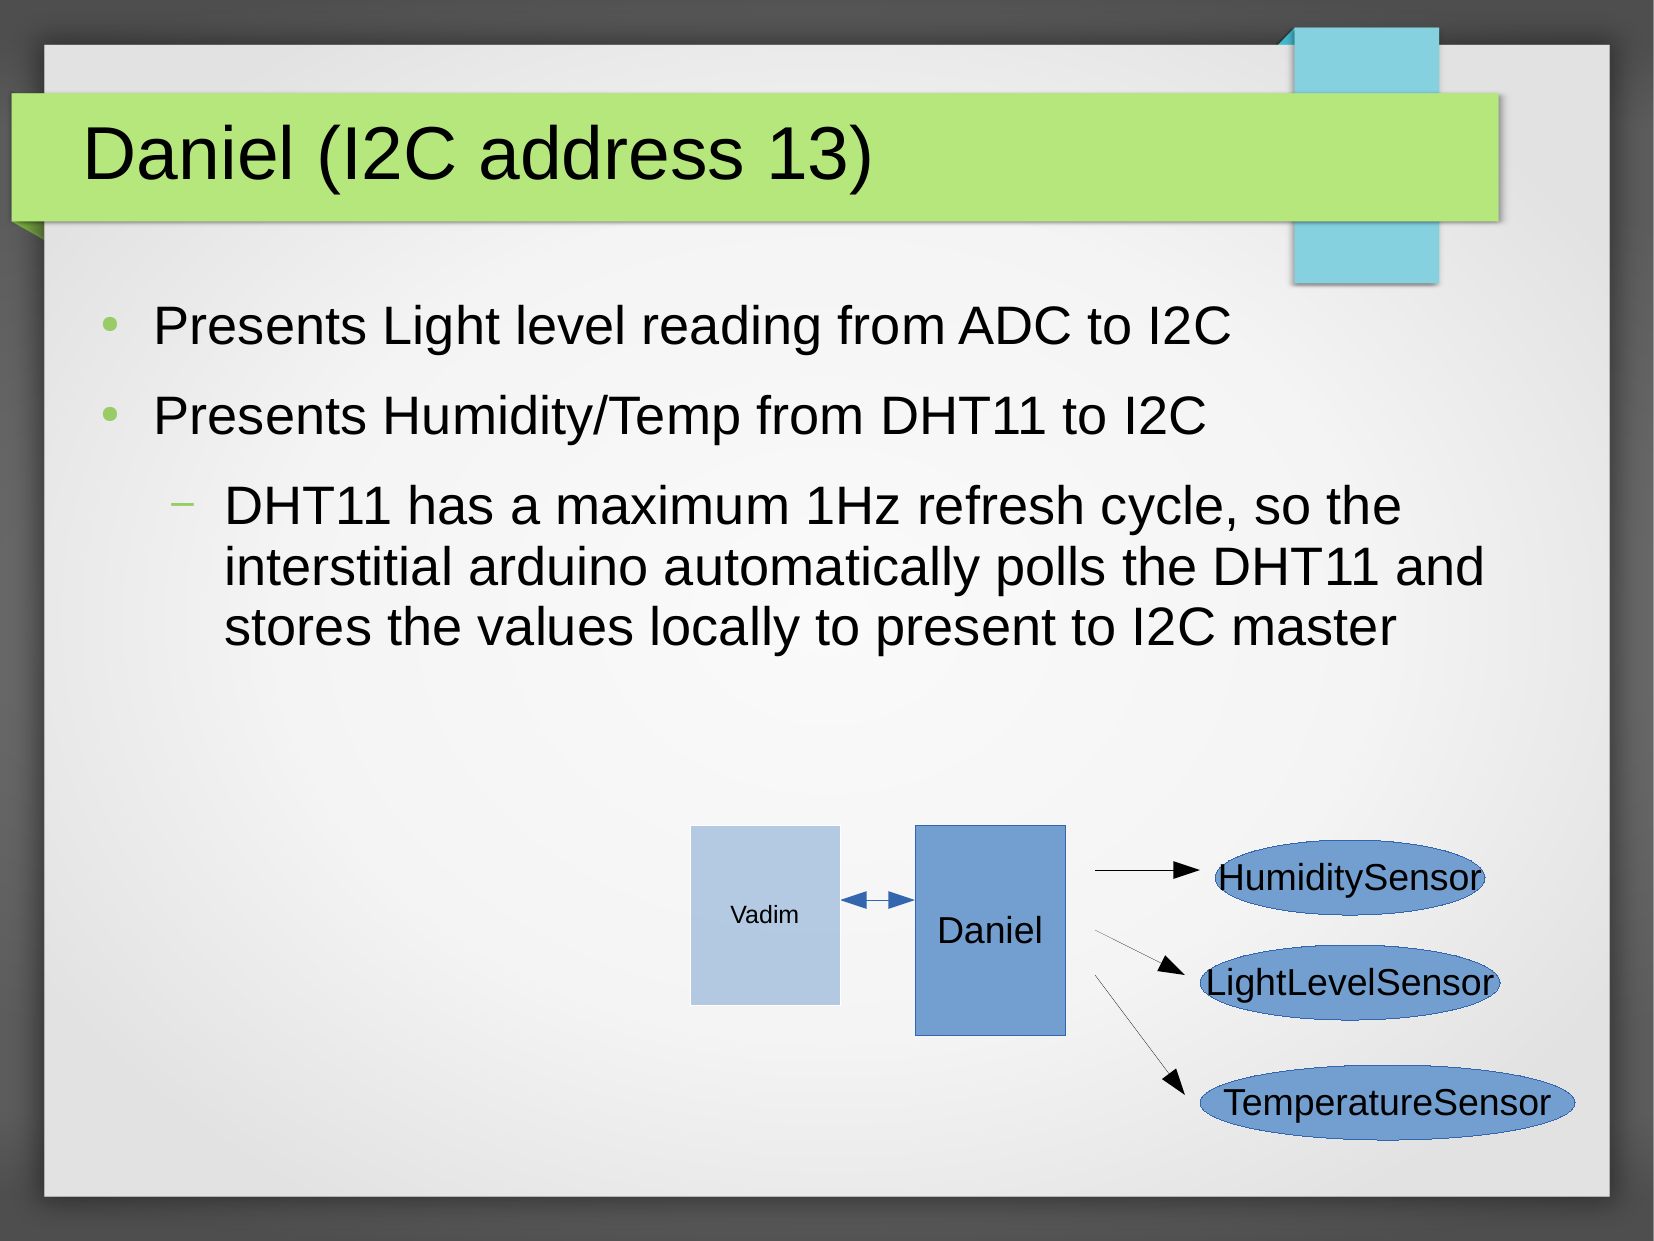

# Daniel (I2C address 13)
Presents Light level reading from ADC to I2C
Presents Humidity/Temp from DHT11 to I2C
DHT11 has a maximum 1Hz refresh cycle, so the interstitial arduino automatically polls the DHT11 and stores the values locally to present to I2C master
Vadim
Daniel
HumiditySensor
LightLevelSensor
TemperatureSensor